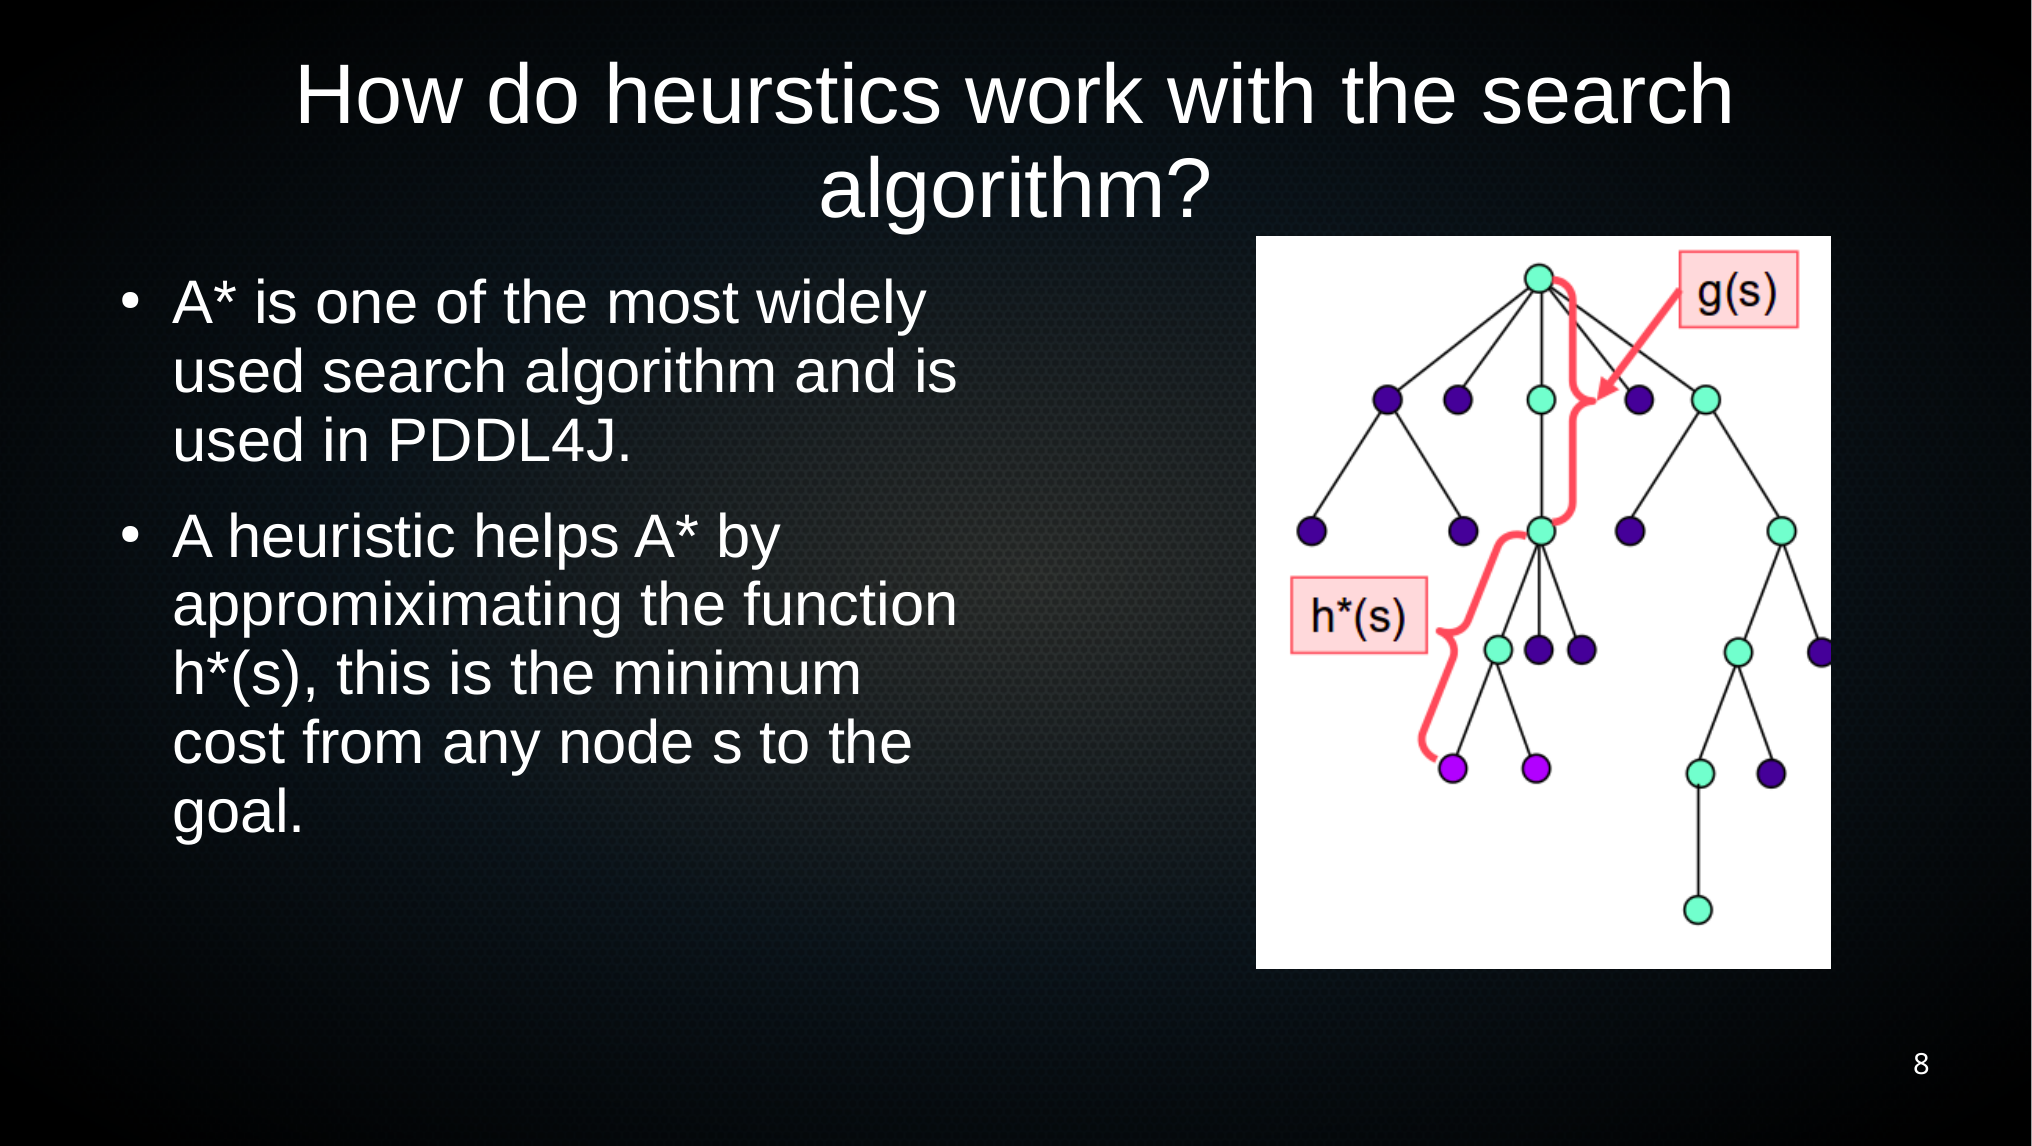

# How do heurstics work with the search algorithm?
A* is one of the most widely used search algorithm and is used in PDDL4J.
A heuristic helps A* by appromiximating the function h*(s), this is the minimum cost from any node s to the goal.
8